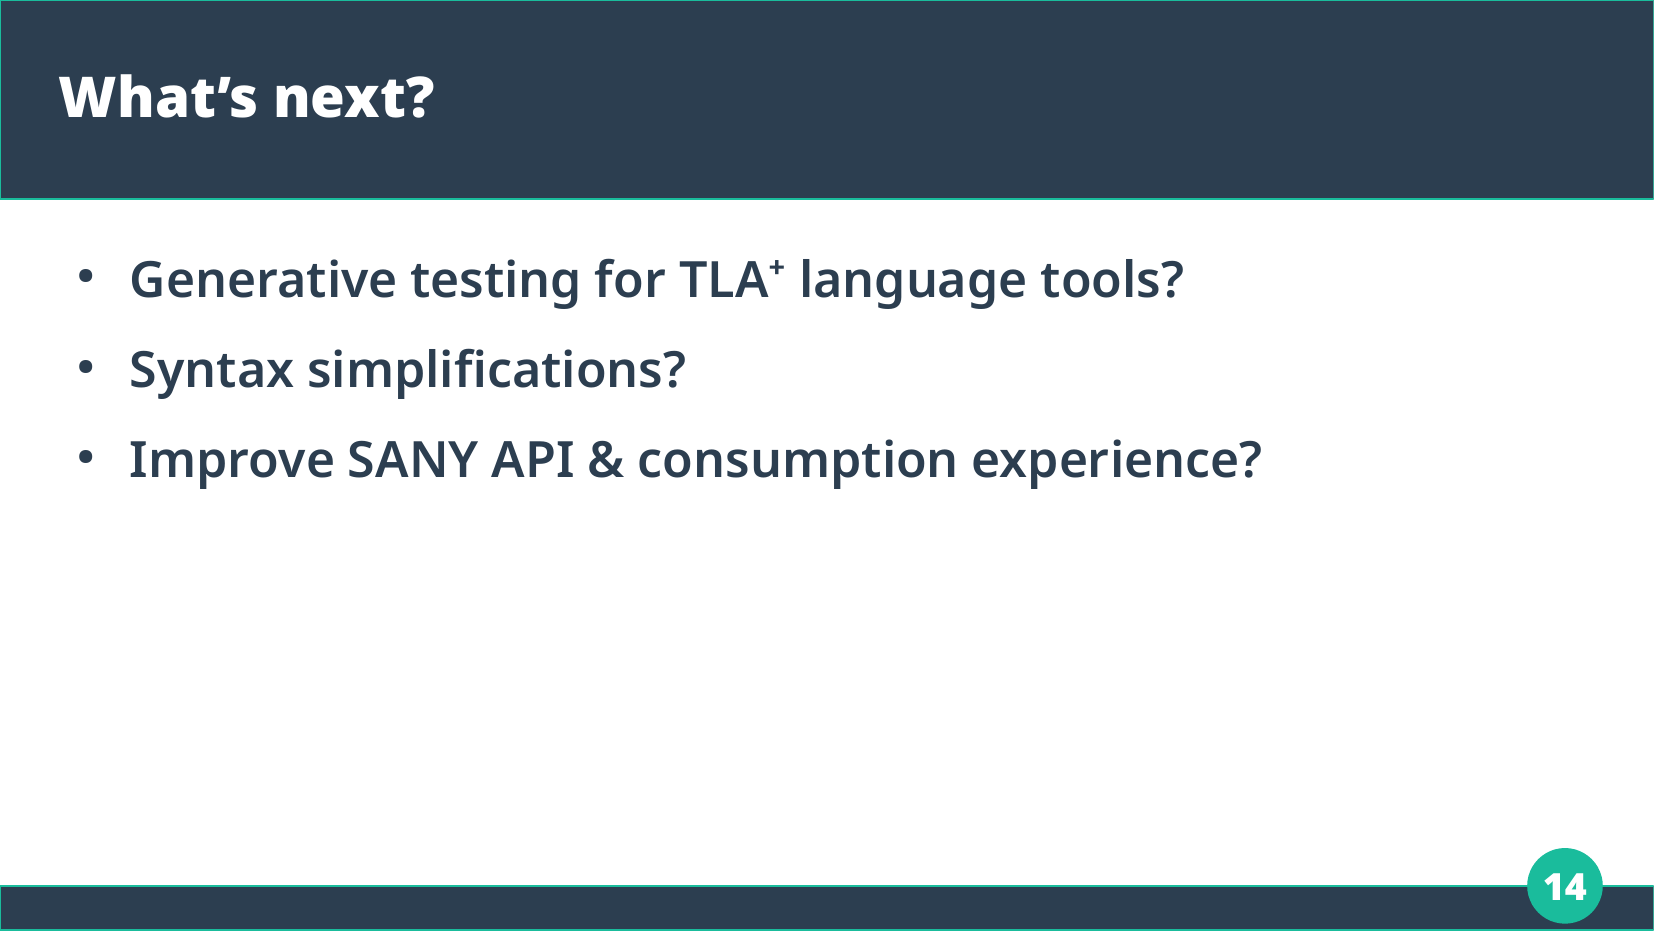

# What’s next?
Generative testing for TLA⁺ language tools?
Syntax simplifications?
Improve SANY API & consumption experience?
14